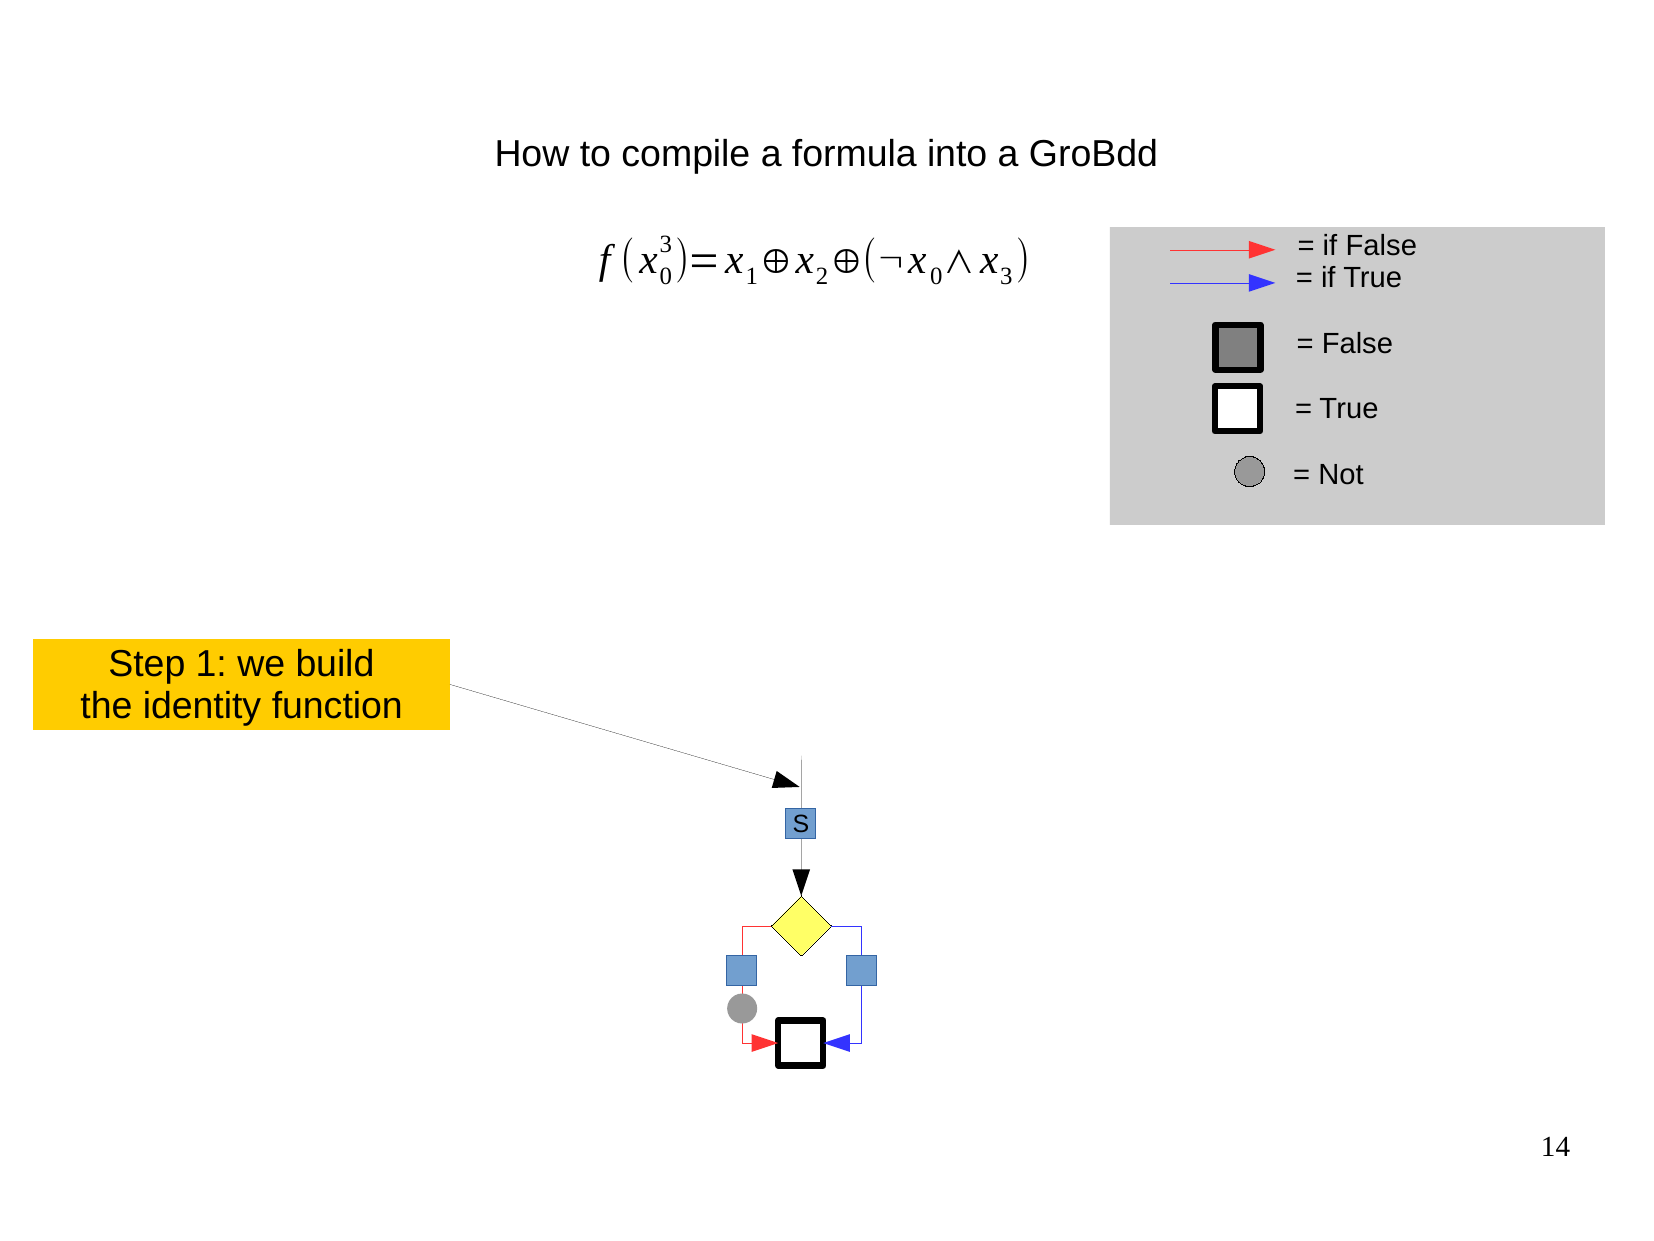

# How to compile a formula into a GroBdd
= if False
= if True
= False
= True
= Not
Step 1: we build
the identity function
S
14